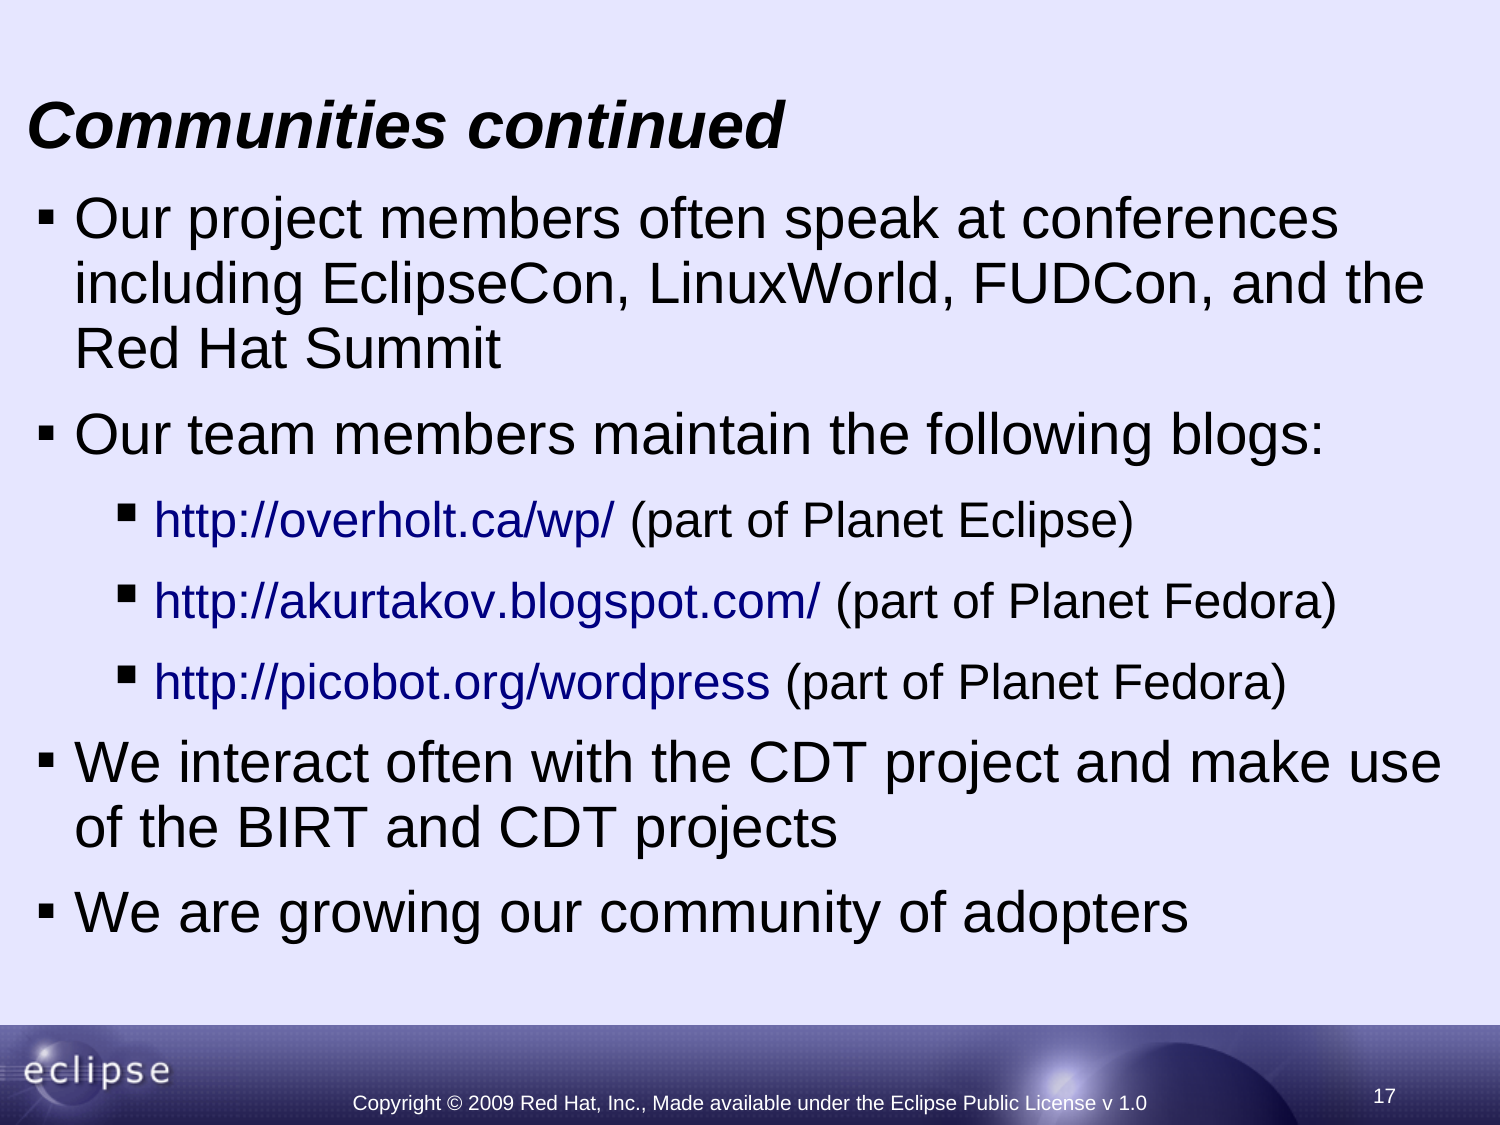

# Communities continued
Our project members often speak at conferences including EclipseCon, LinuxWorld, FUDCon, and the Red Hat Summit
Our team members maintain the following blogs:
http://overholt.ca/wp/ (part of Planet Eclipse)
http://akurtakov.blogspot.com/ (part of Planet Fedora)
http://picobot.org/wordpress (part of Planet Fedora)
We interact often with the CDT project and make use of the BIRT and CDT projects
We are growing our community of adopters